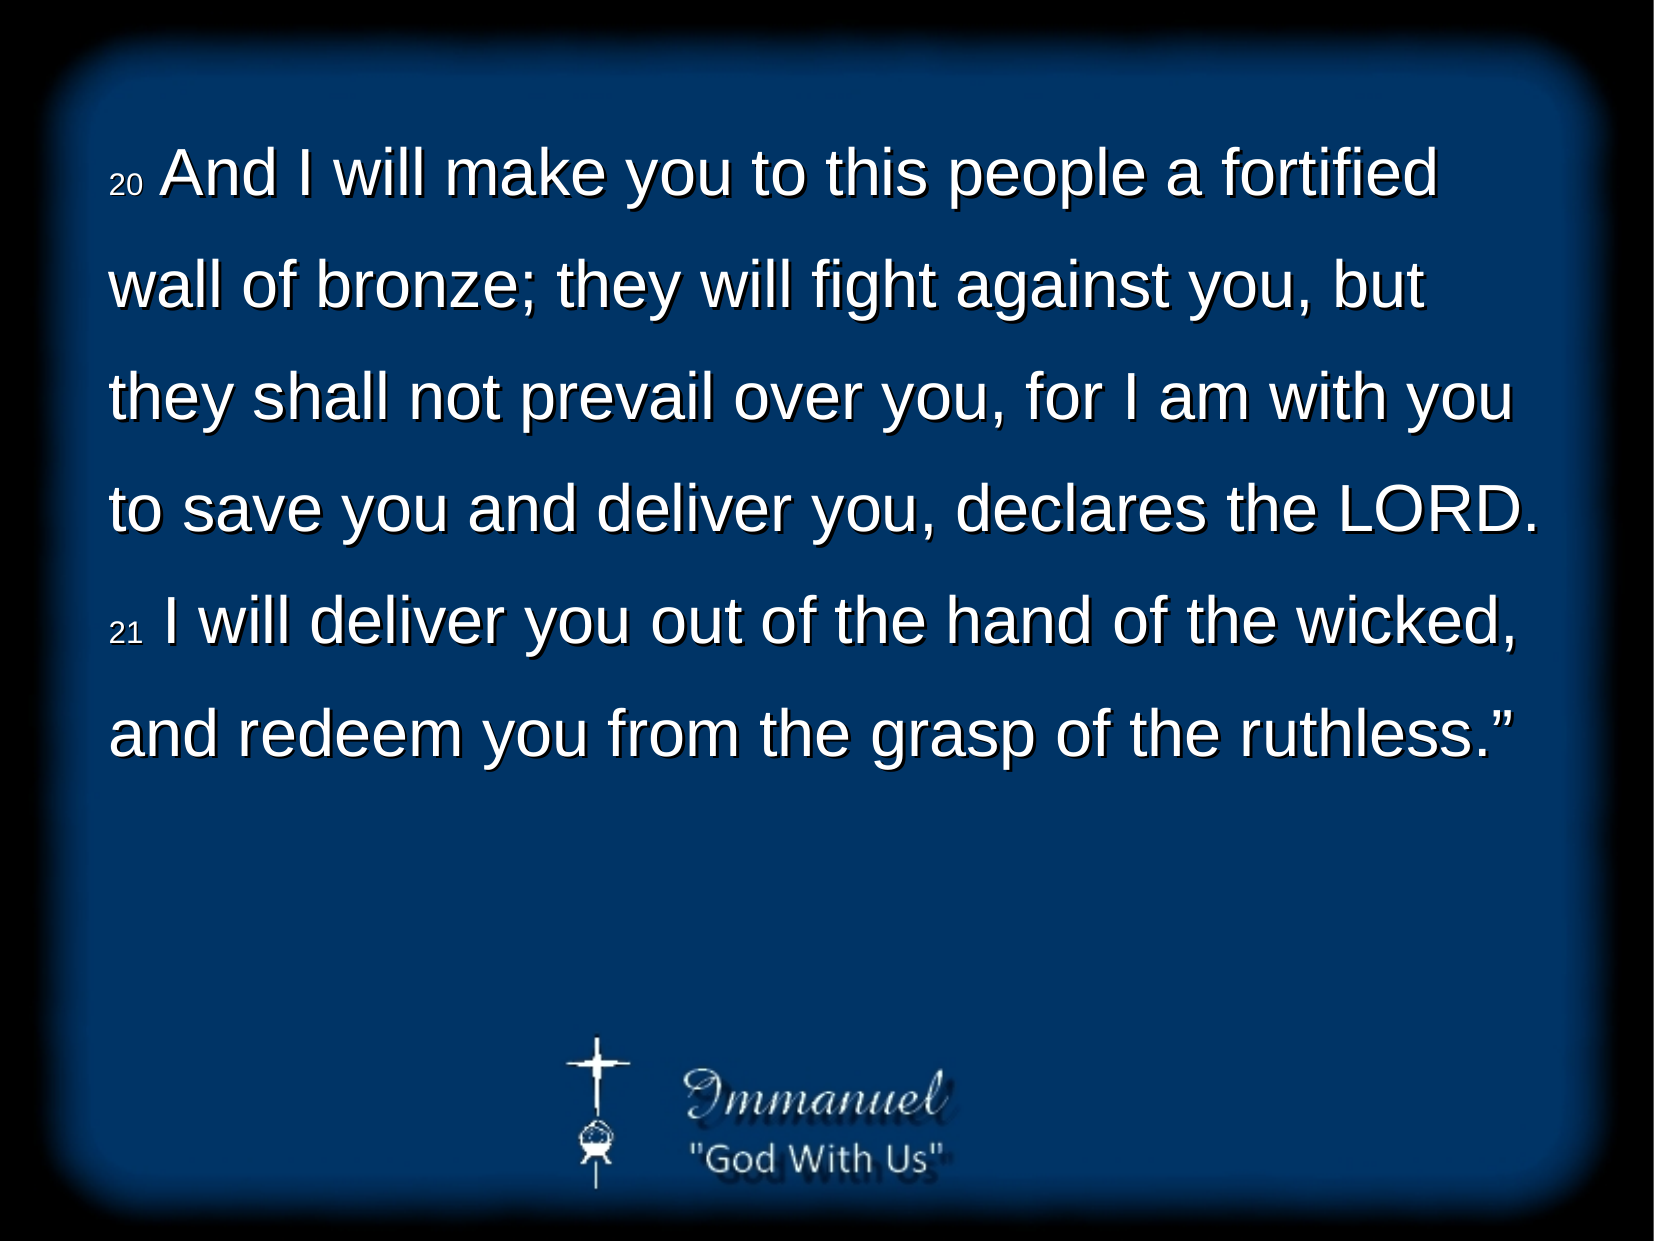

20 And I will make you to this people a fortified wall of bronze; they will fight against you, but they shall not prevail over you, for I am with you to save you and deliver you, declares the LORD. 21 I will deliver you out of the hand of the wicked, and redeem you from the grasp of the ruthless.”